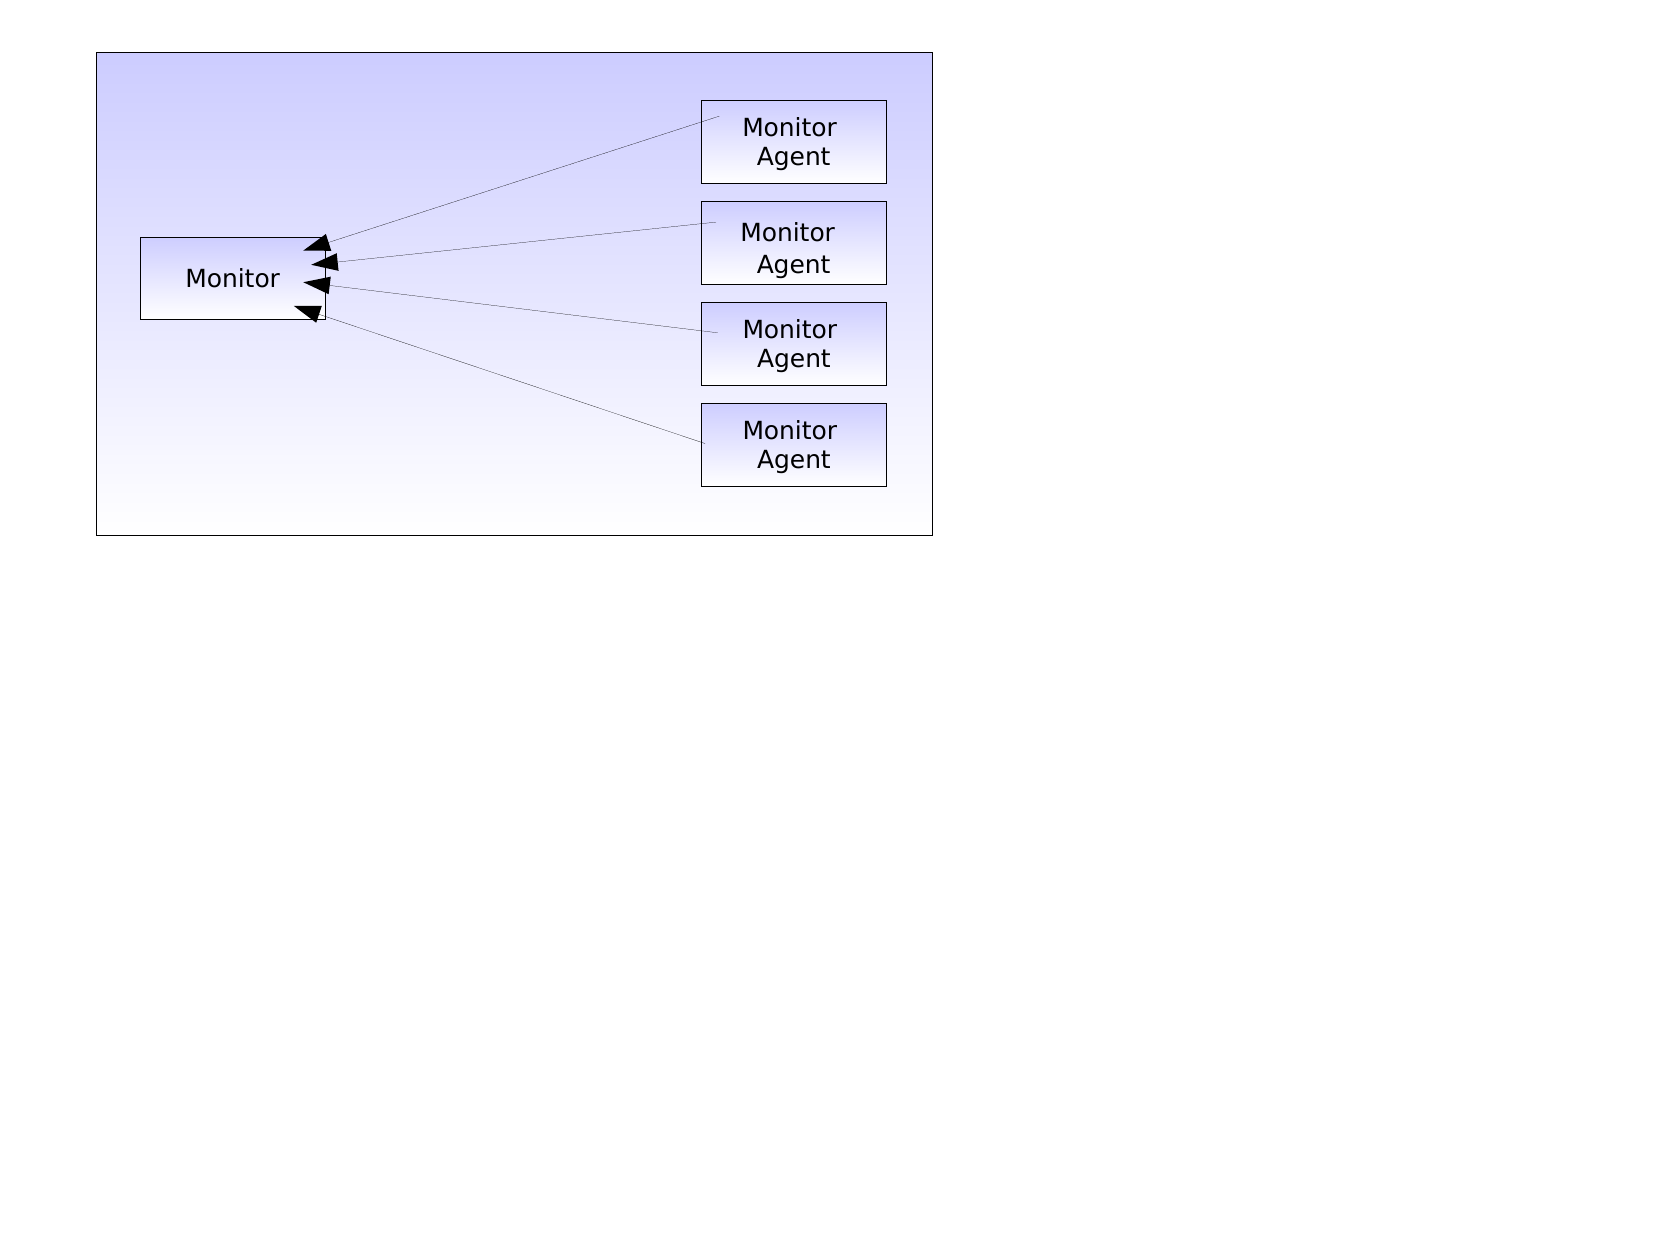

Monitor
Agent
Monitor
Agent
Monitor
Monitor
Agent
Monitor
Agent